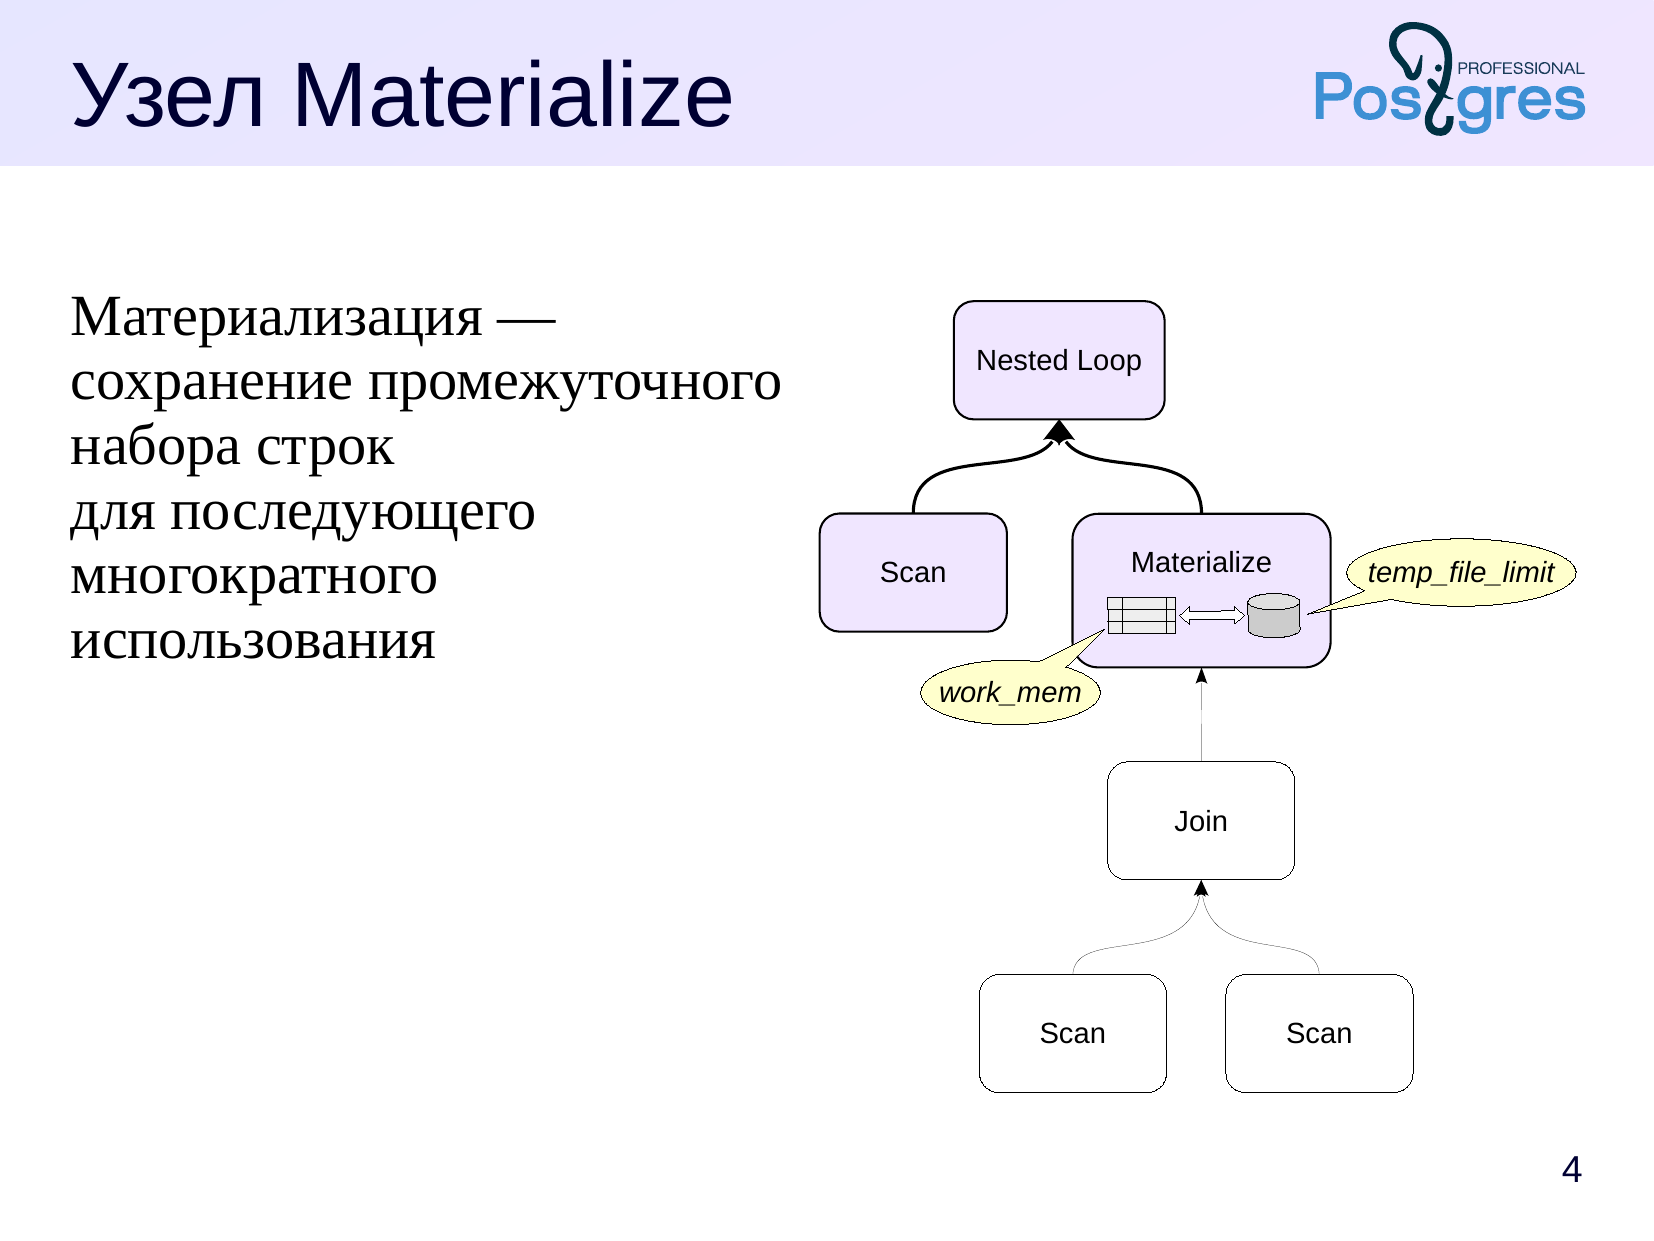

Узел Materialize
# Материализация — сохранение промежуточного набора строк для последующего многократного использования
Nested Loop
Scan
Materialize
temp_file_limit
work_mem
Join
Scan
Scan